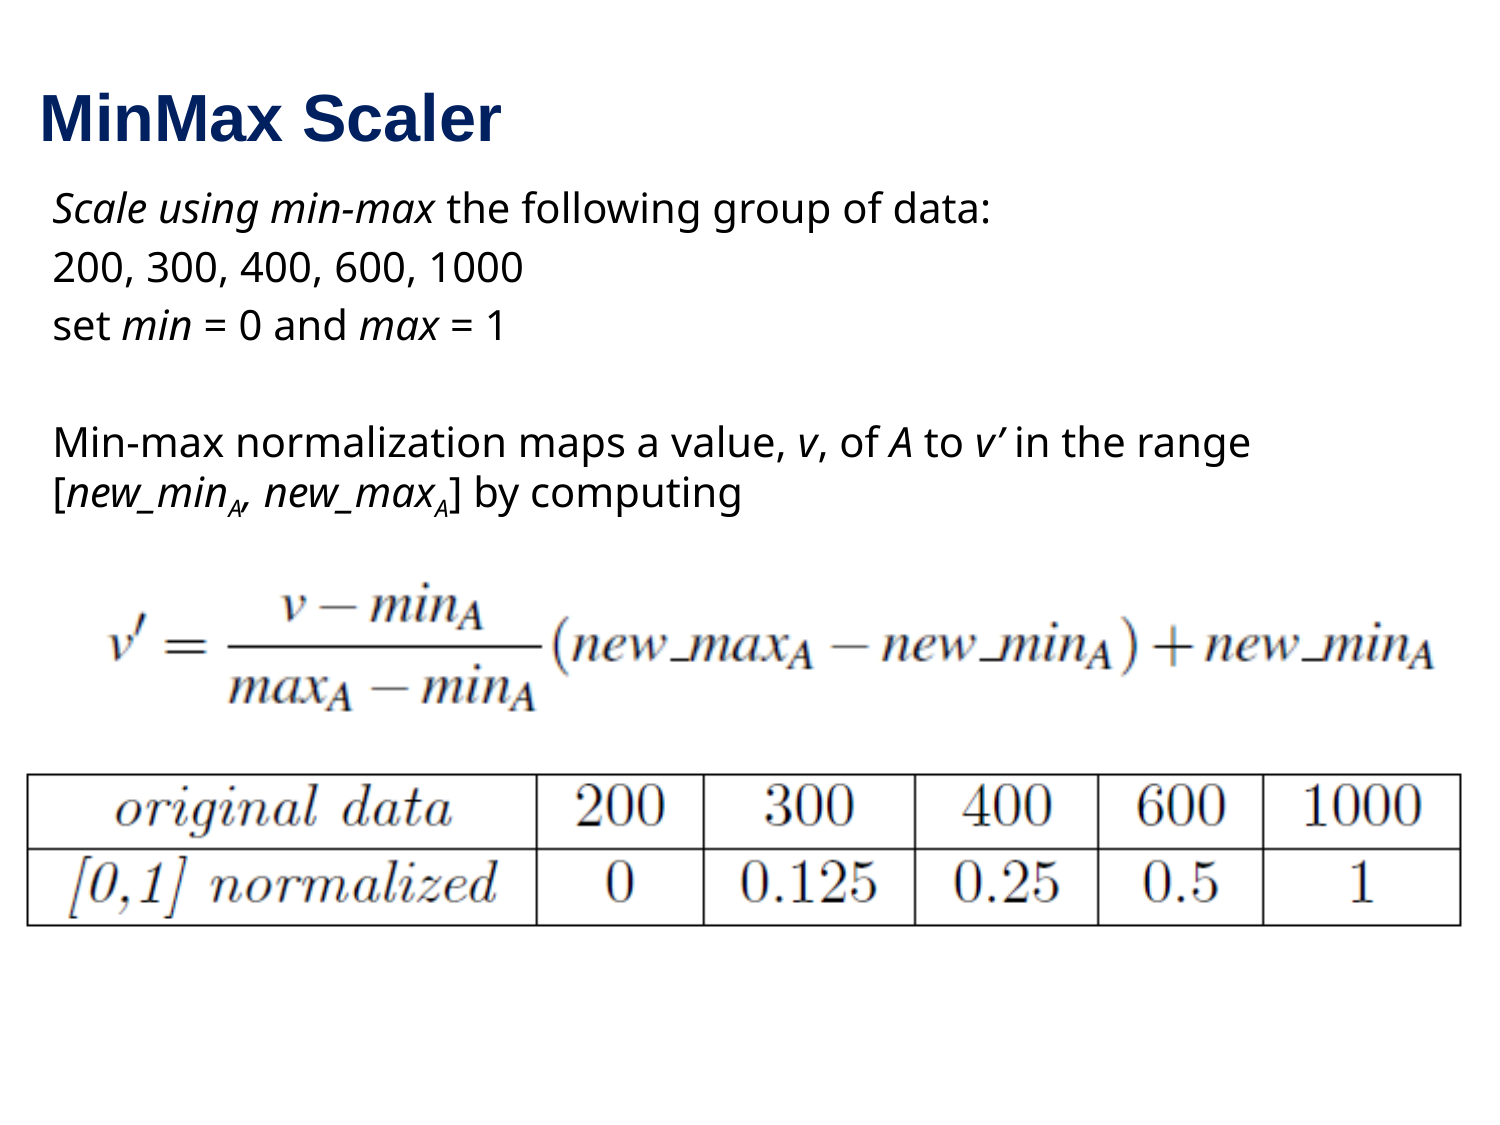

# MinMax Scaler
Scale using min-max the following group of data:
200, 300, 400, 600, 1000
set min = 0 and max = 1
Min-max normalization maps a value, v, of A to v’ in the range [new_minA, new_maxA] by computing